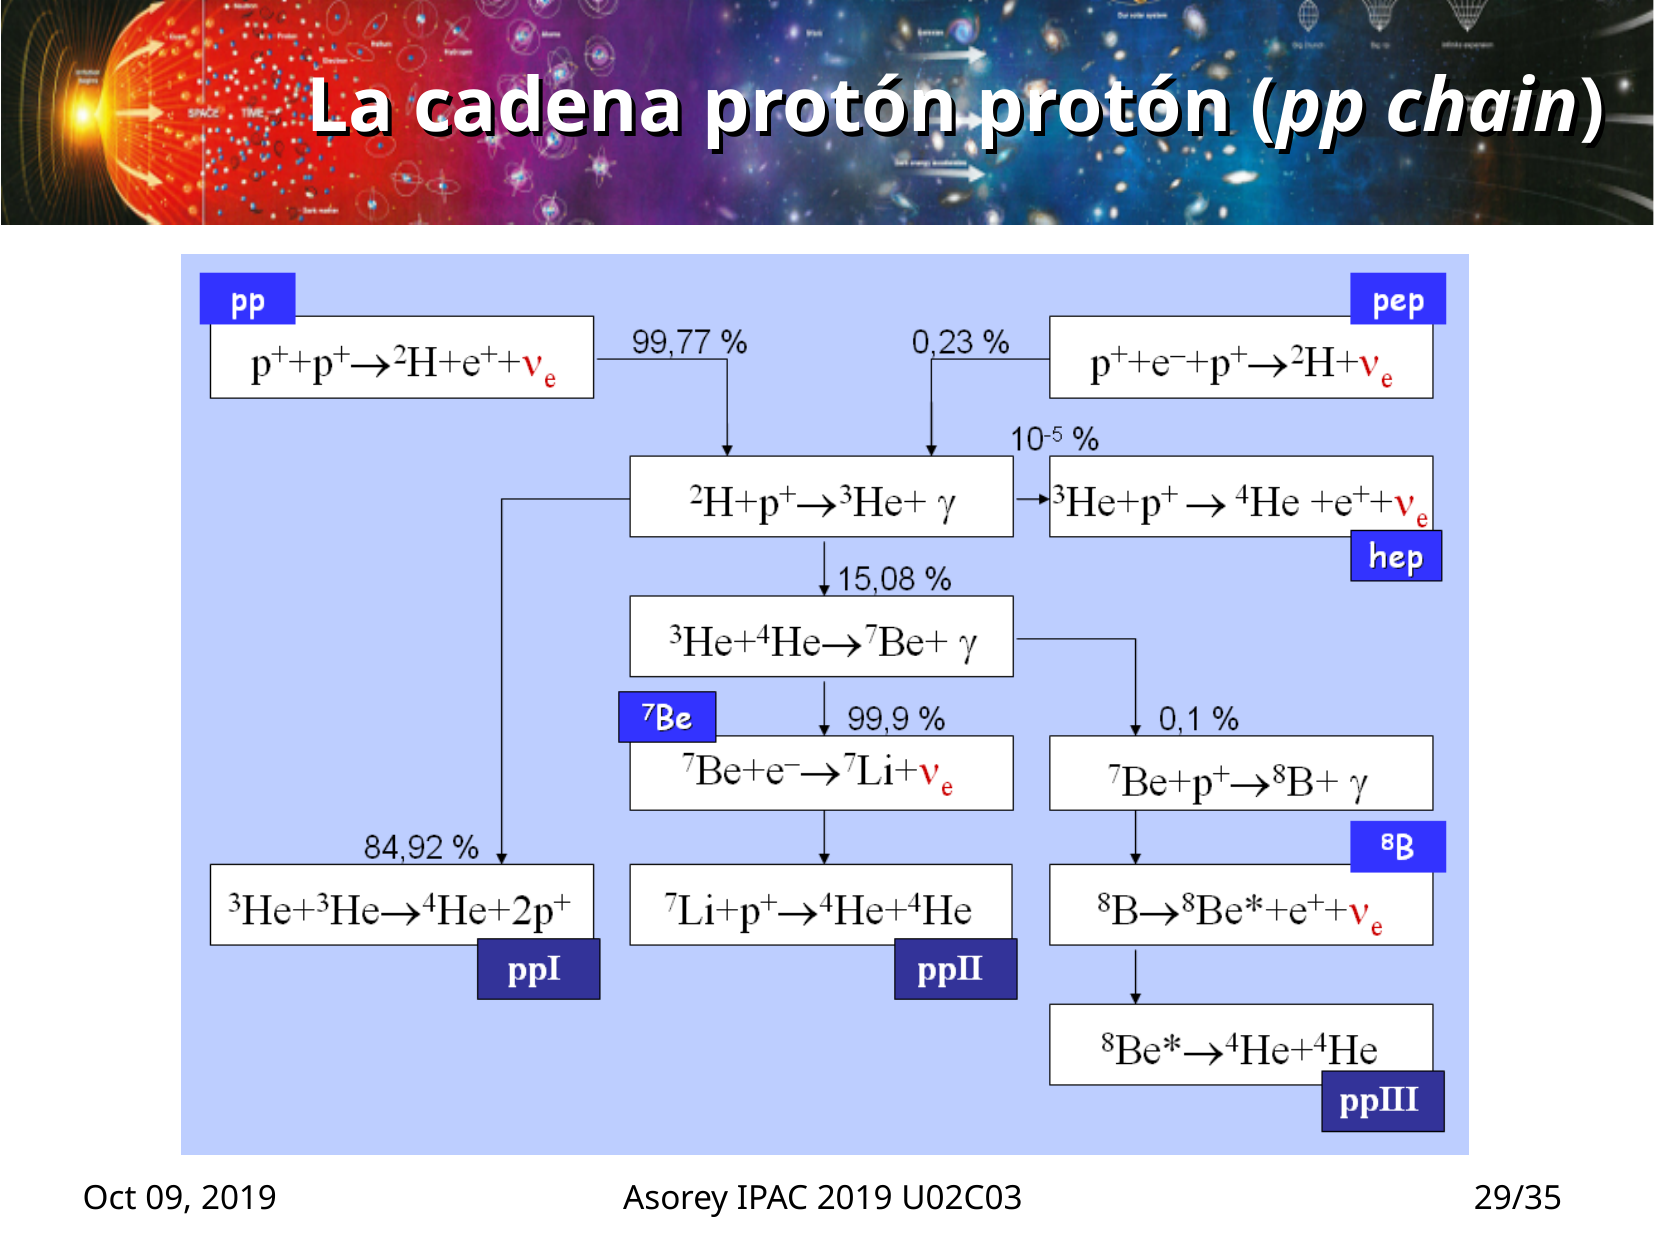

# La cadena protón protón (pp chain)
Oct 09, 2019
Asorey IPAC 2019 U02C03
29